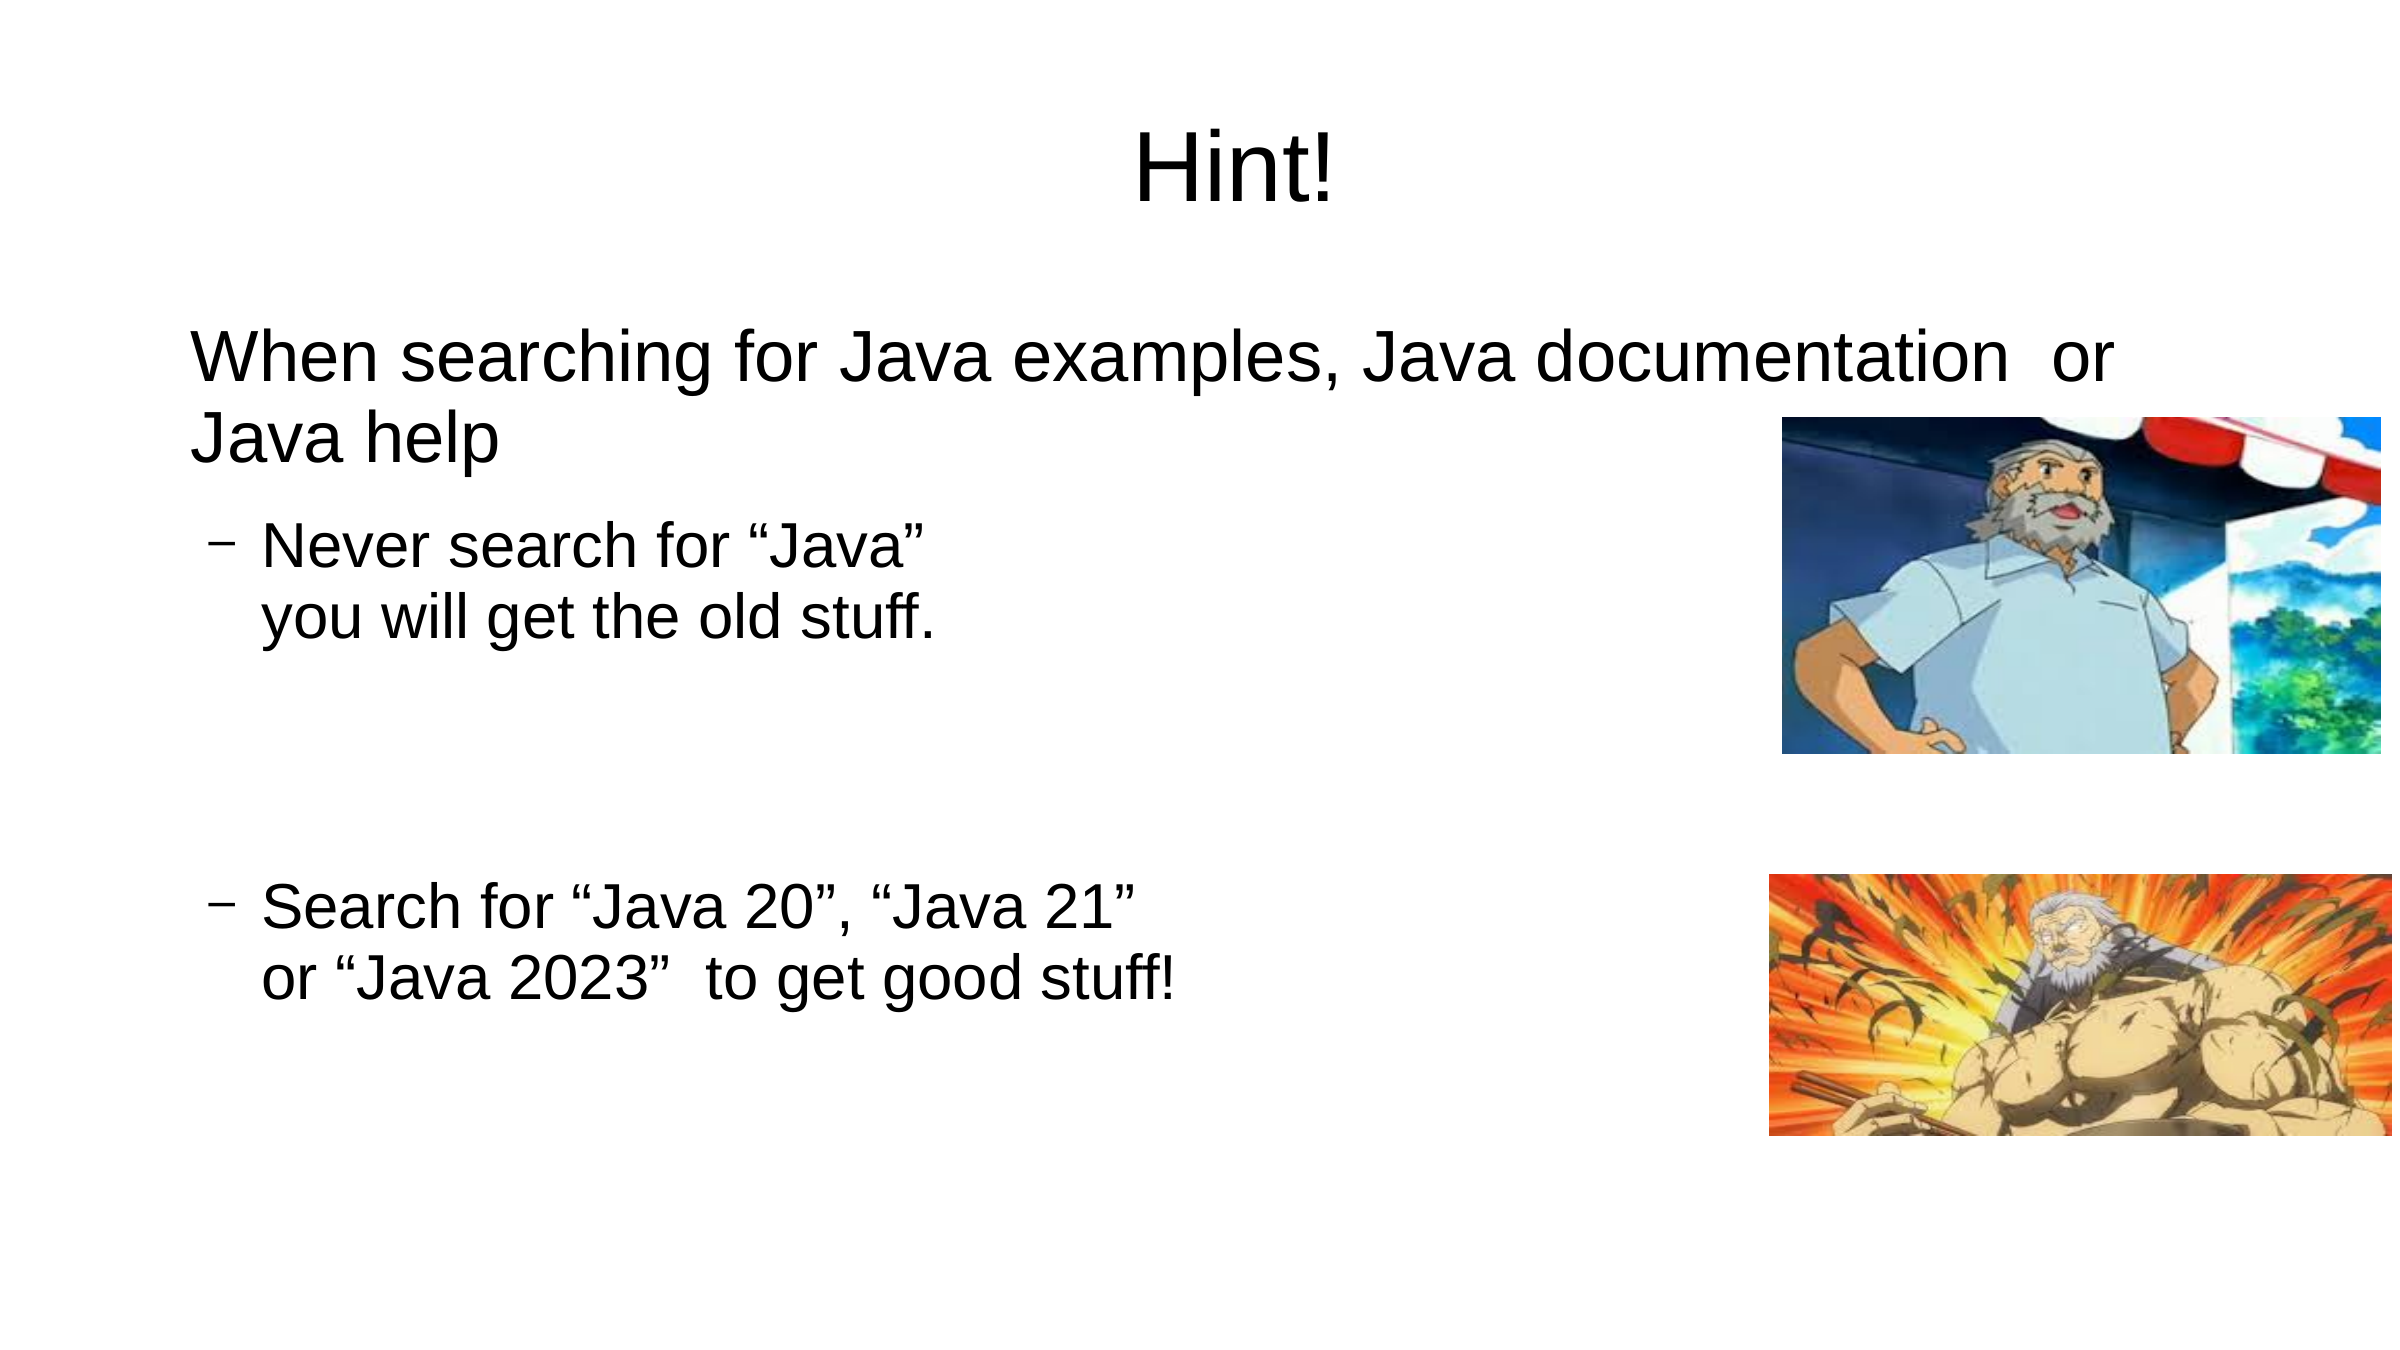

# Hint!
When searching for Java examples, Java documentation or Java help
Never search for “Java”
you will get the old stuff.
Search for “Java 20”, “Java 21”
or “Java 2023” to get good stuff!